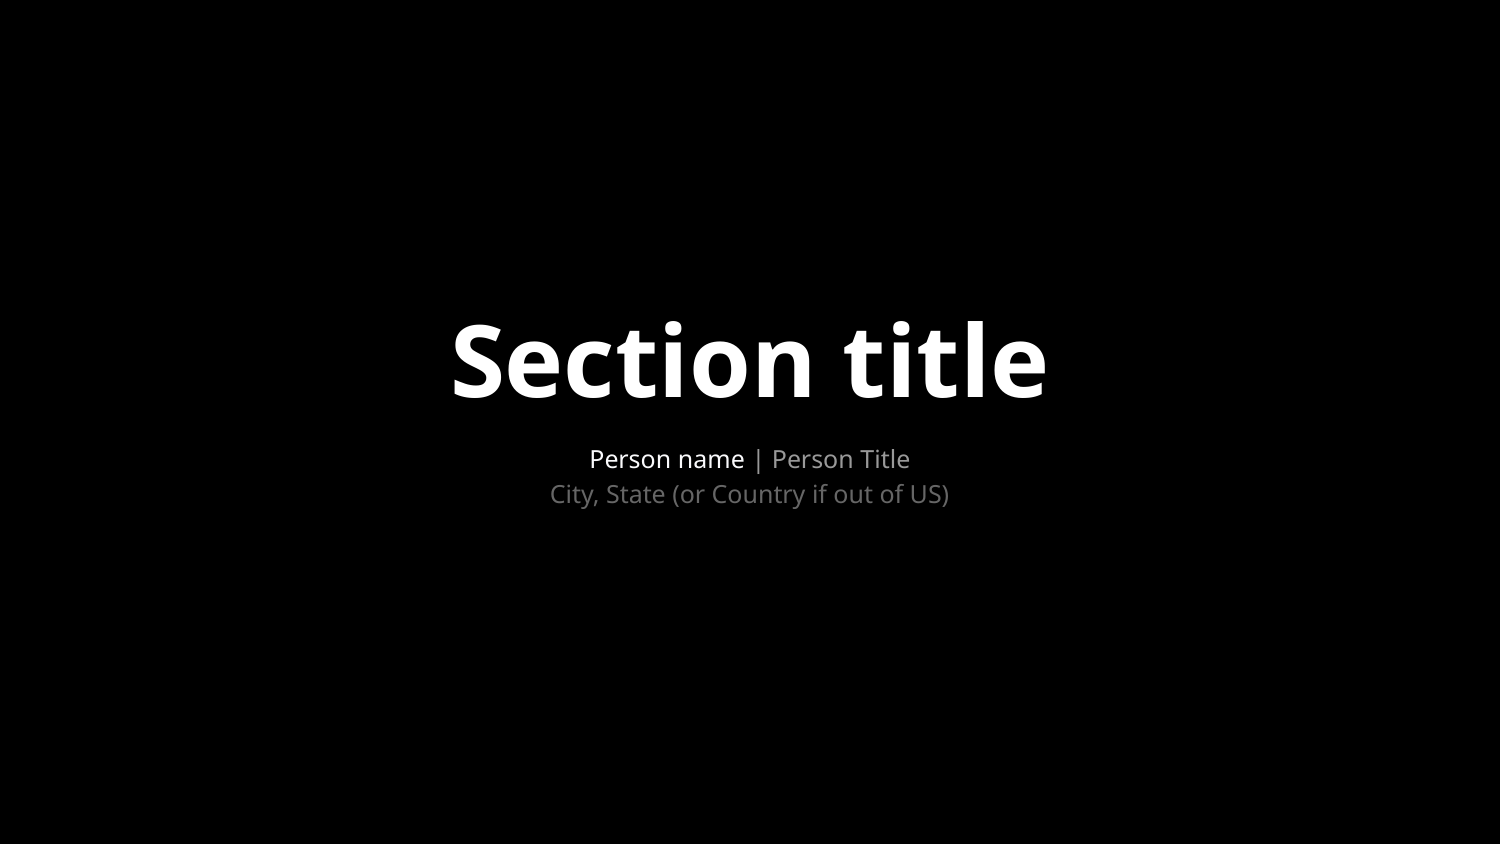

Section title
Person name | Person Title
City, State (or Country if out of US)